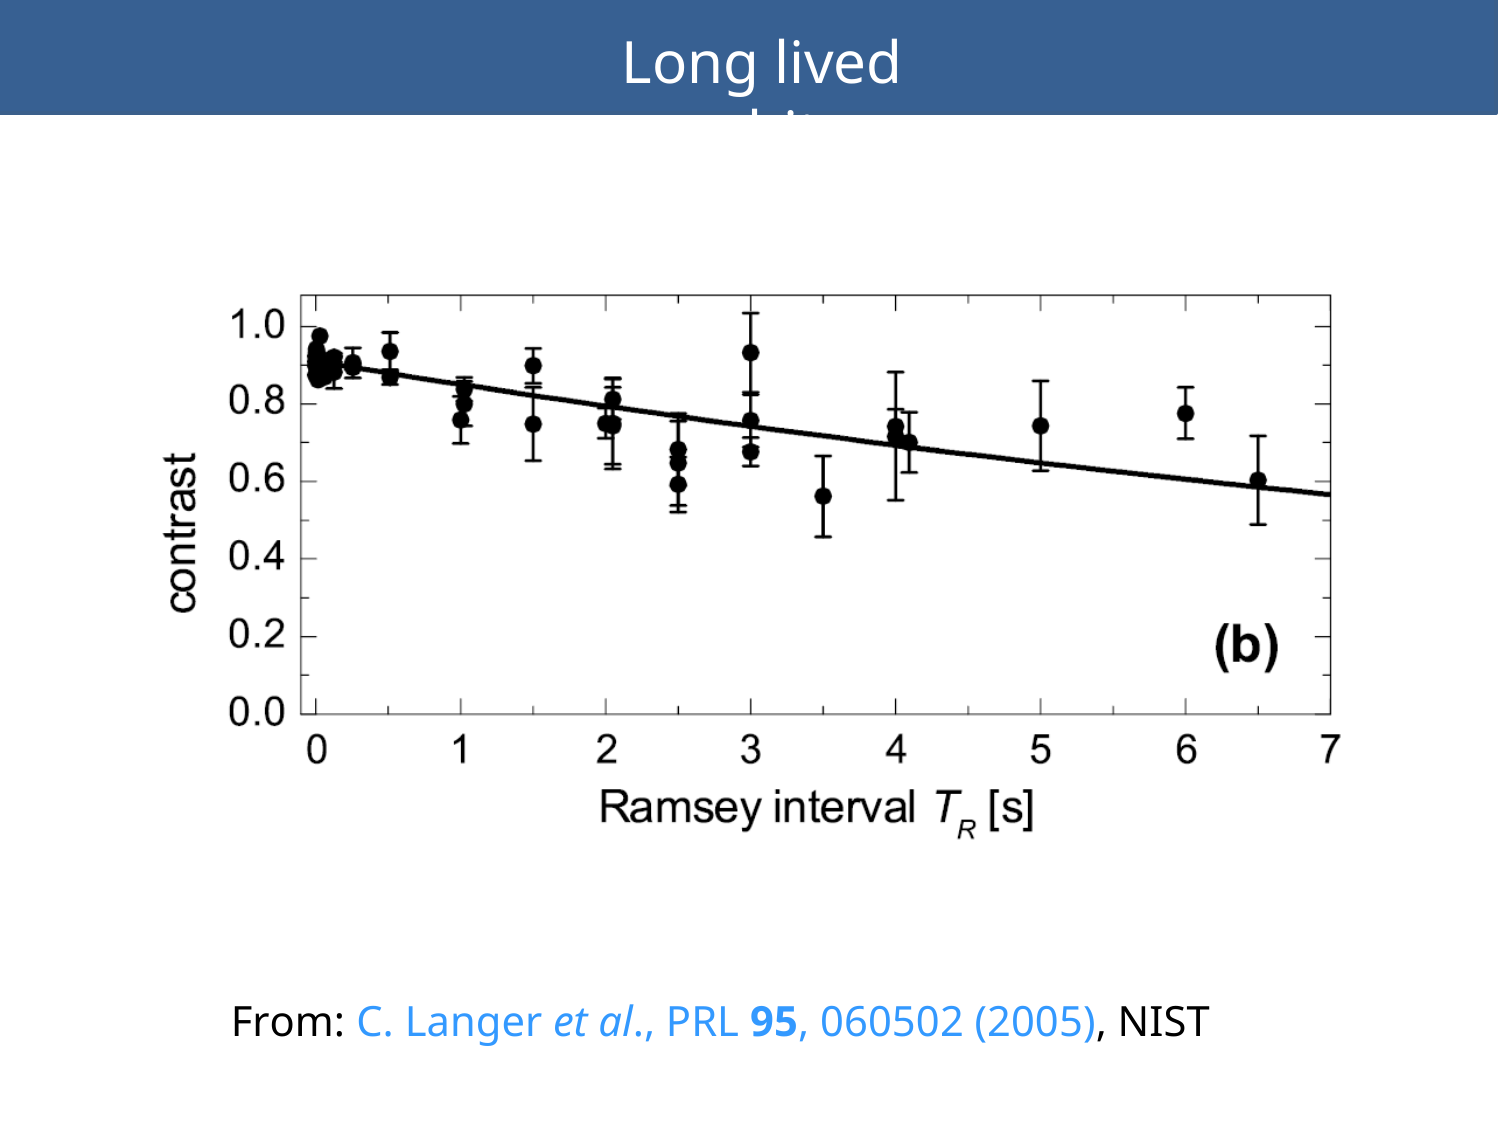

Long lived qubits
From: C. Langer et al., PRL 95, 060502 (2005), NIST